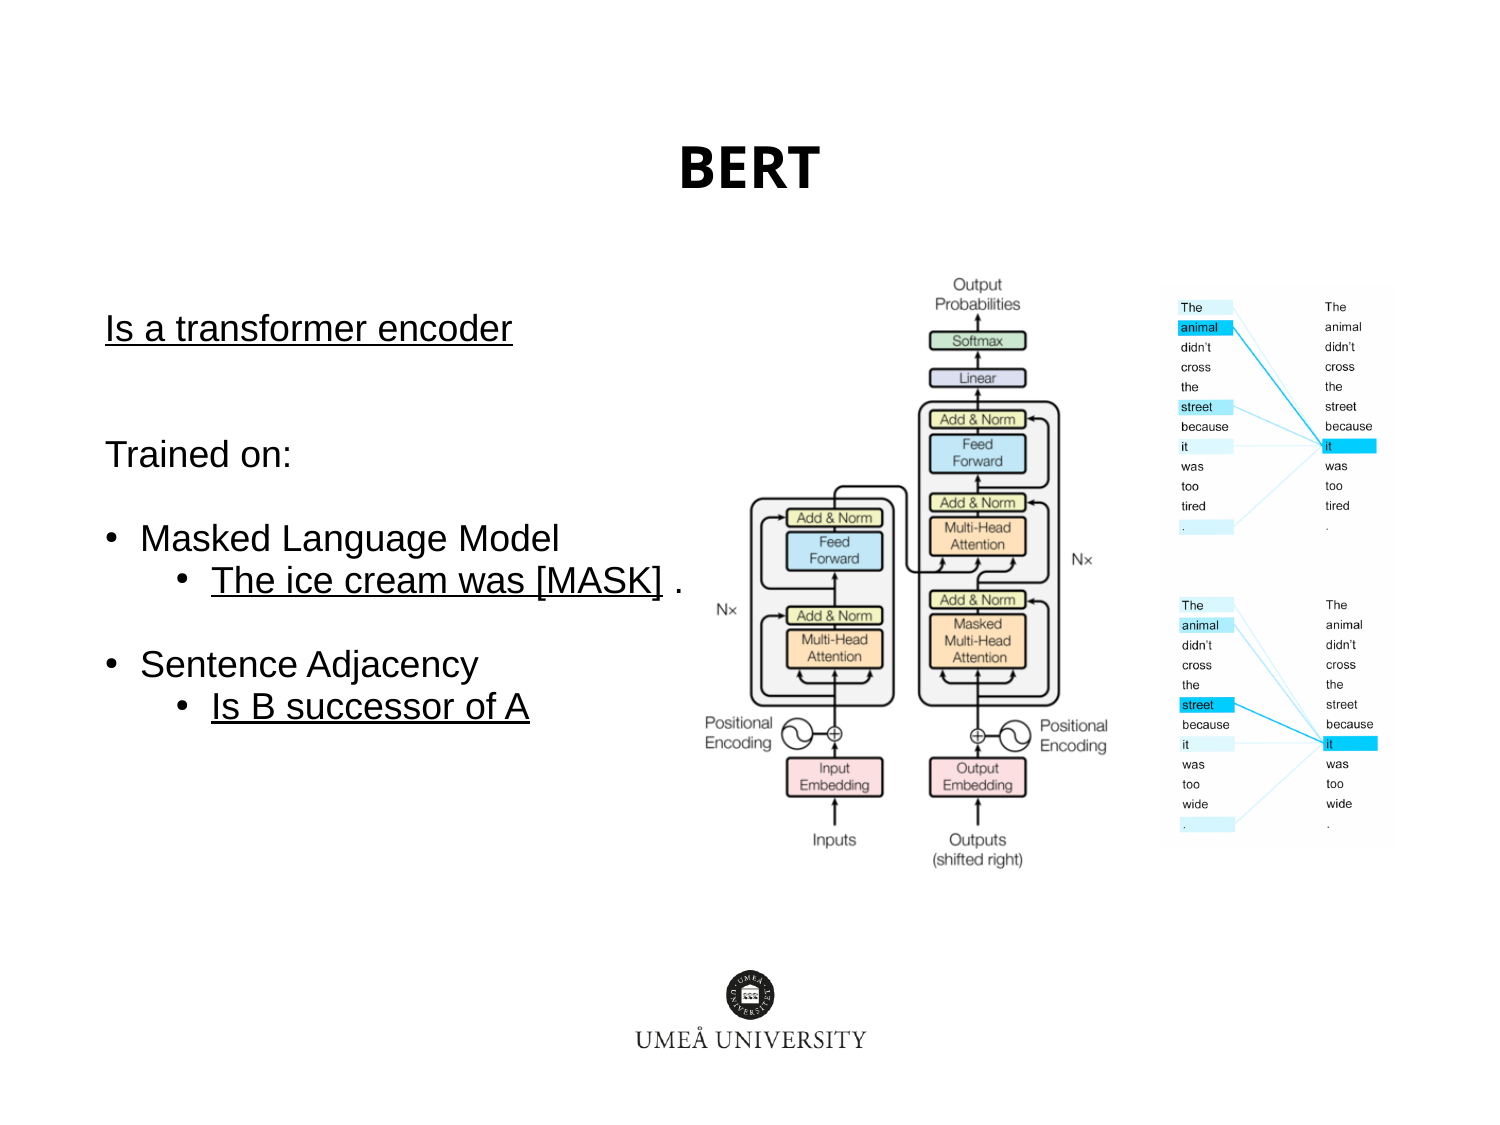

# BERT
Is a transformer encoder
Trained on:
Masked Language Model
The ice cream was [MASK] .
Sentence Adjacency
Is B successor of A